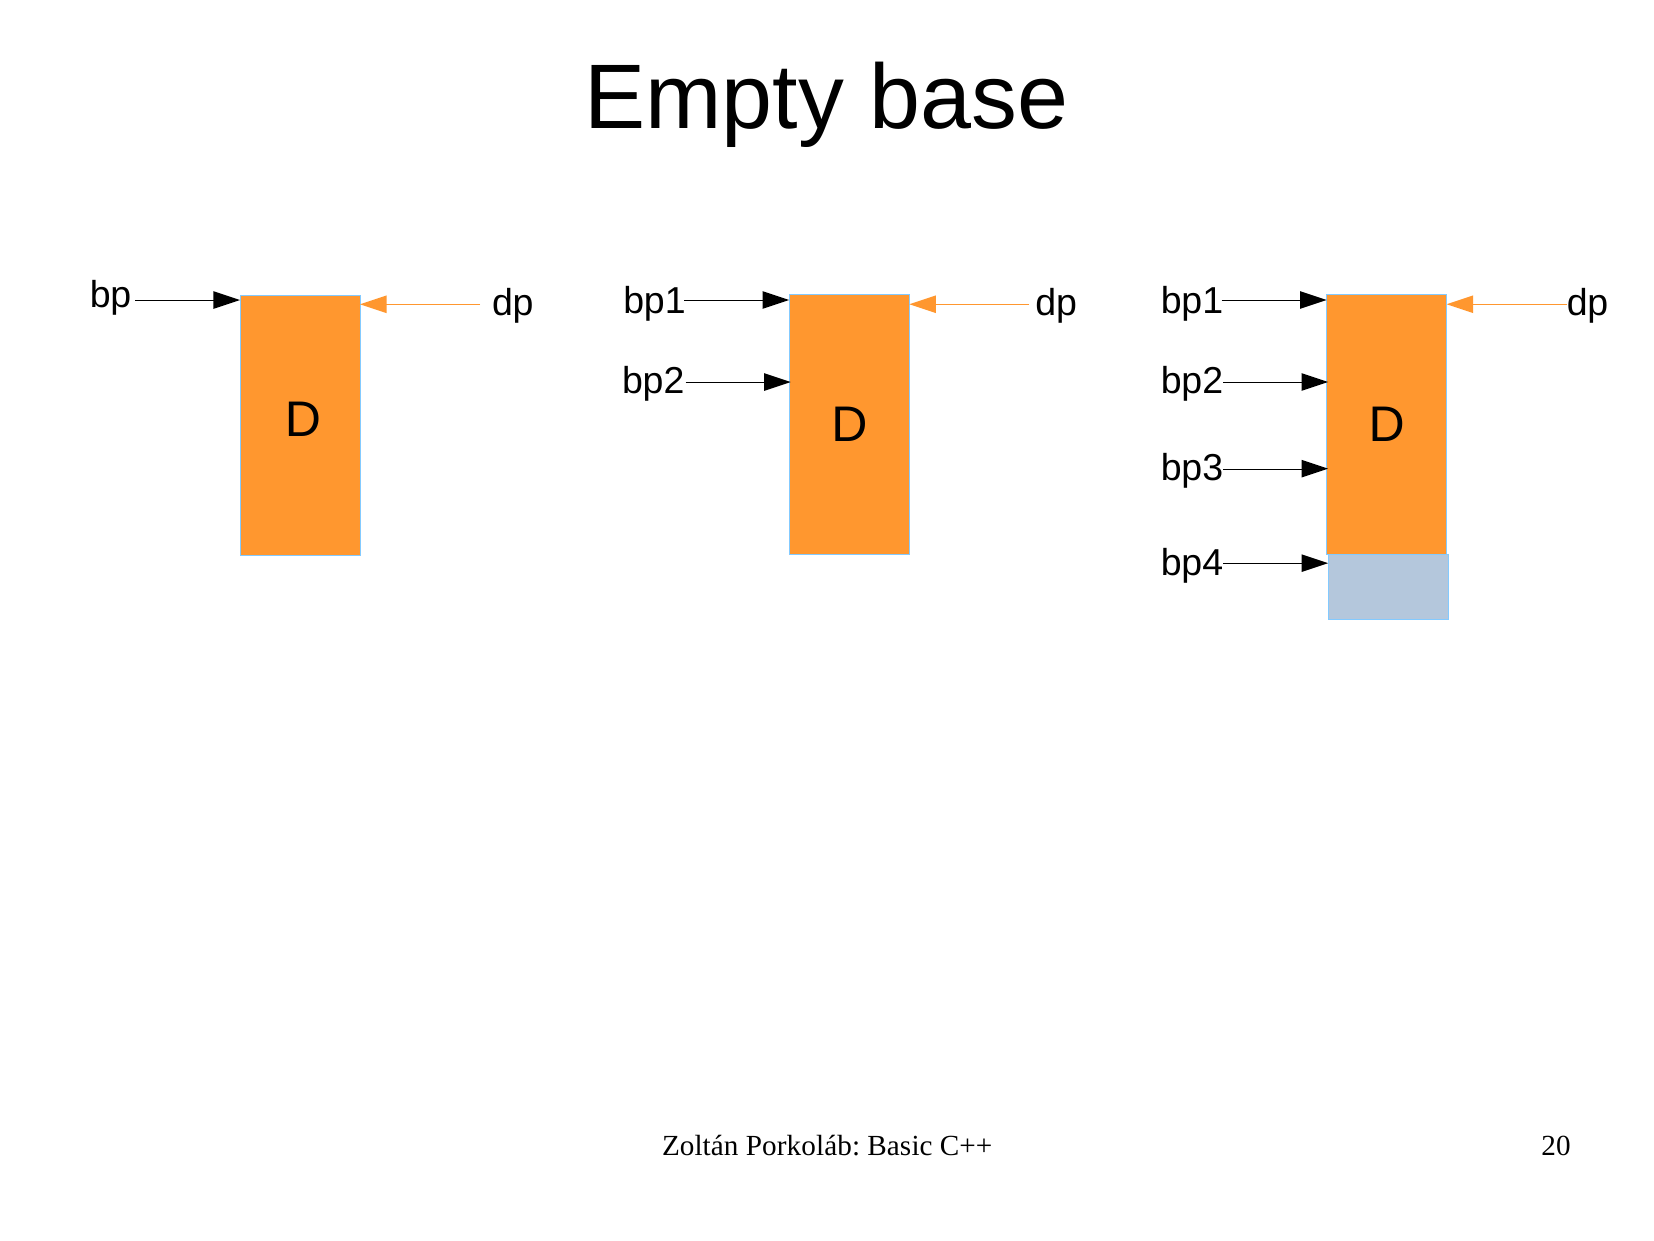

# Empty base
bp
bp1
bp1
dp
dp
dp
D
D
bp2
bp2
D
bp3
bp4
Zoltán Porkoláb: Basic C++
20